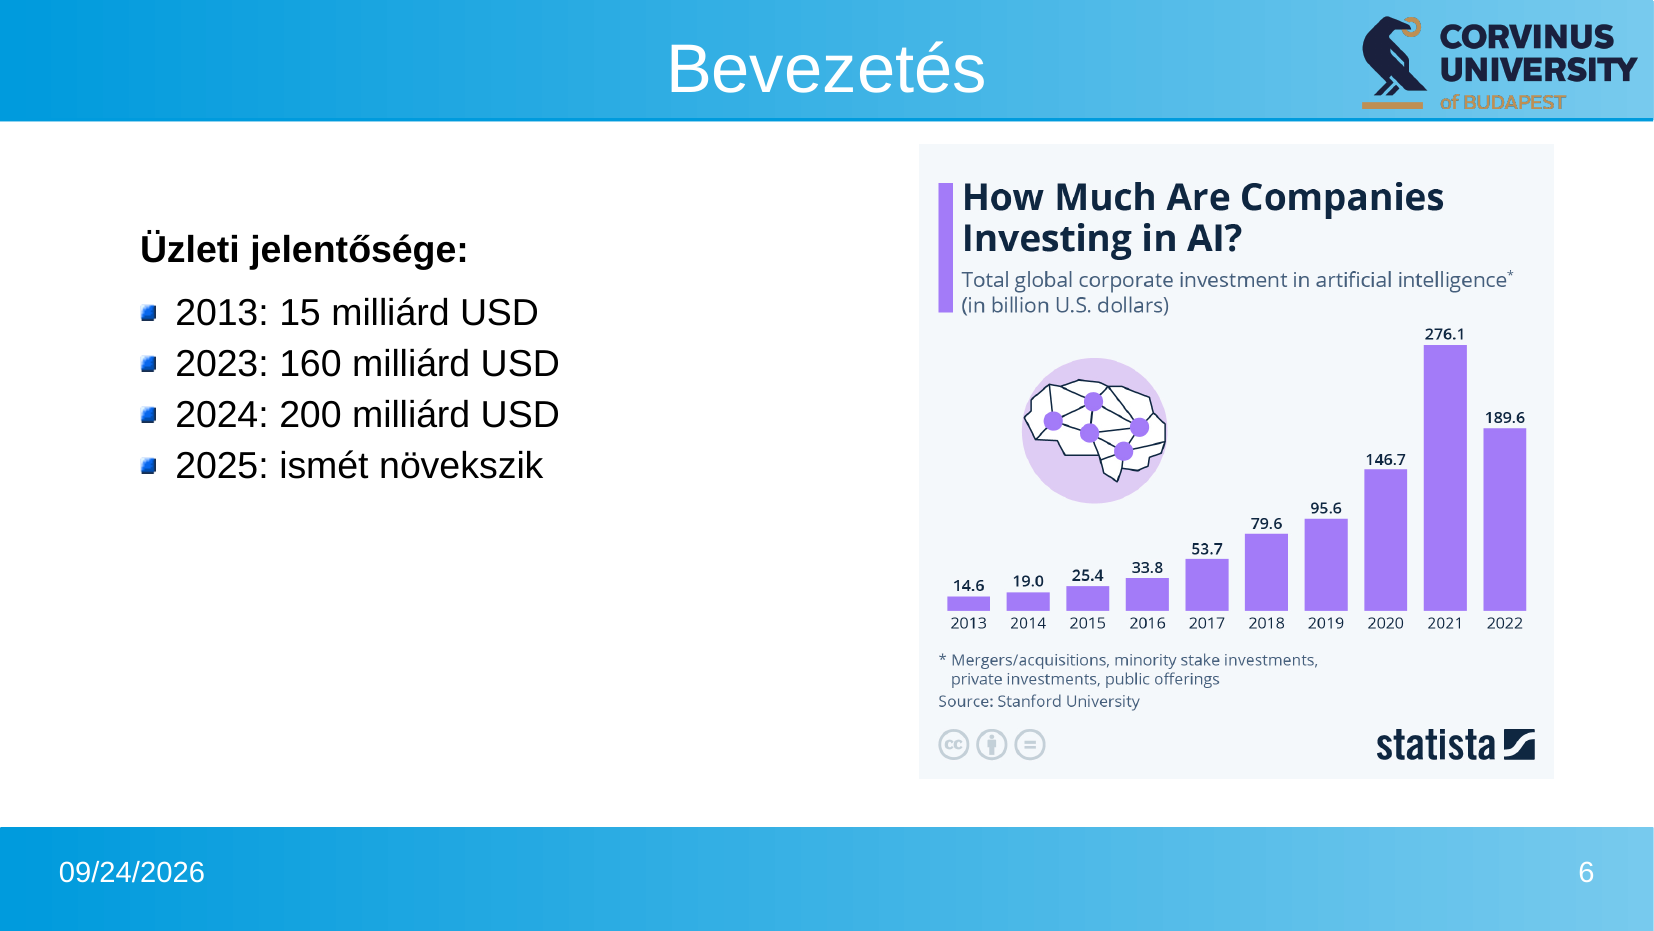

# Bevezetés
Üzleti jelentősége:
2013: 15 milliárd USD
2023: 160 milliárd USD
2024: 200 milliárd USD
2025: ismét növekszik
6